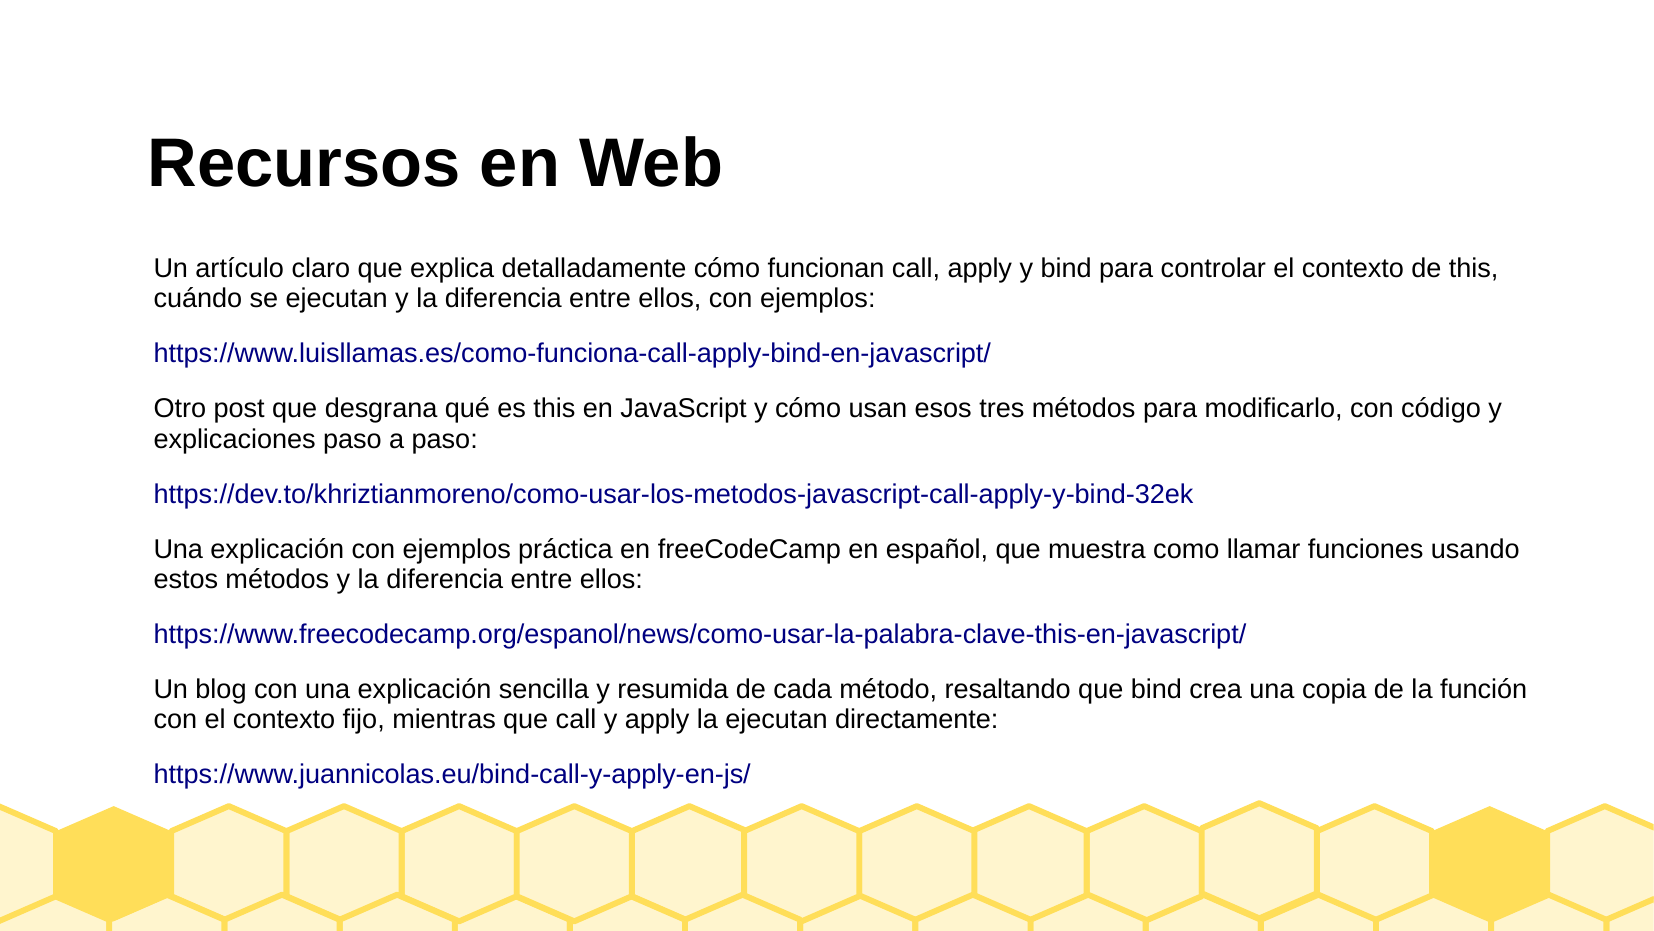

Recursos en Web
# Un artículo claro que explica detalladamente cómo funcionan call, apply y bind para controlar el contexto de this, cuándo se ejecutan y la diferencia entre ellos, con ejemplos:
https://www.luisllamas.es/como-funciona-call-apply-bind-en-javascript/
Otro post que desgrana qué es this en JavaScript y cómo usan esos tres métodos para modificarlo, con código y explicaciones paso a paso:
https://dev.to/khriztianmoreno/como-usar-los-metodos-javascript-call-apply-y-bind-32ek
Una explicación con ejemplos práctica en freeCodeCamp en español, que muestra como llamar funciones usando estos métodos y la diferencia entre ellos:
https://www.freecodecamp.org/espanol/news/como-usar-la-palabra-clave-this-en-javascript/
Un blog con una explicación sencilla y resumida de cada método, resaltando que bind crea una copia de la función con el contexto fijo, mientras que call y apply la ejecutan directamente:
https://www.juannicolas.eu/bind-call-y-apply-en-js/